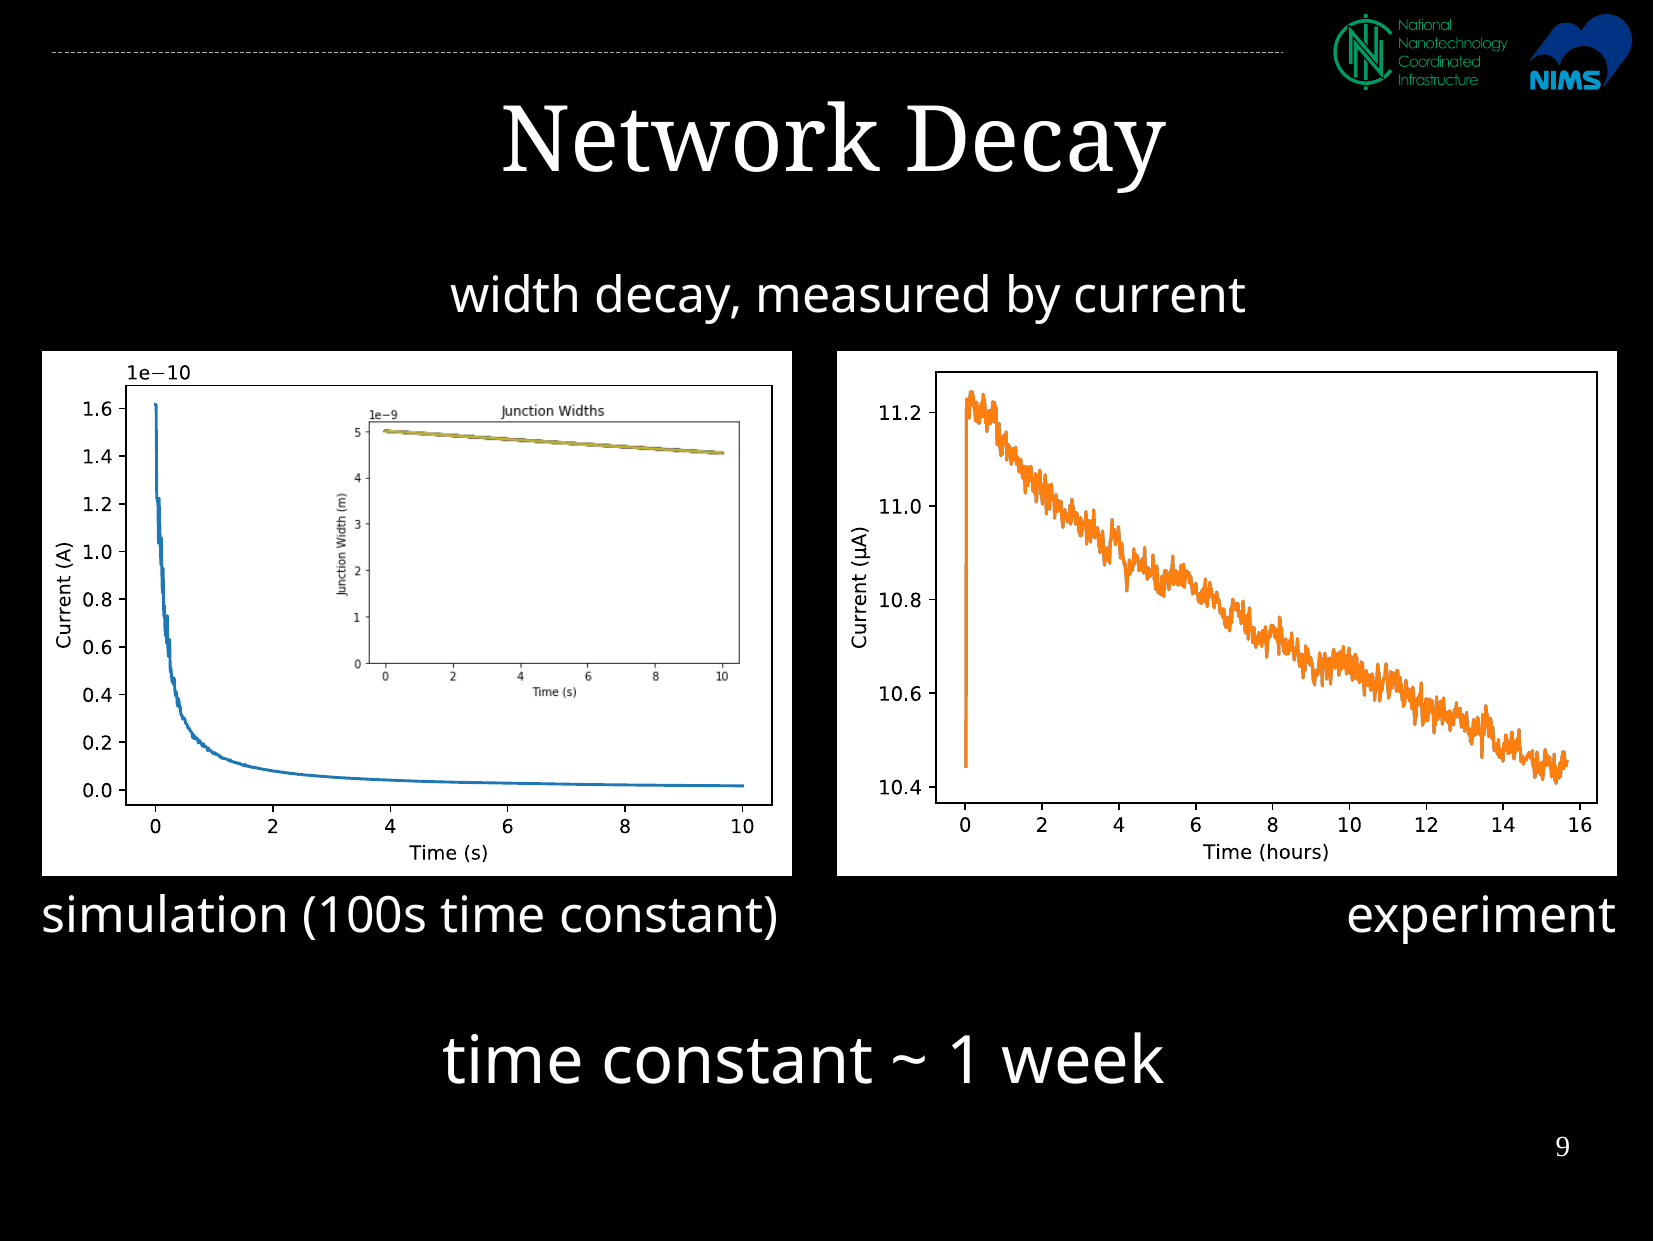

# Network Decay
width decay, measured by current
simulation (100s time constant)
experiment
time constant ~ 1 week
9
representative computer model